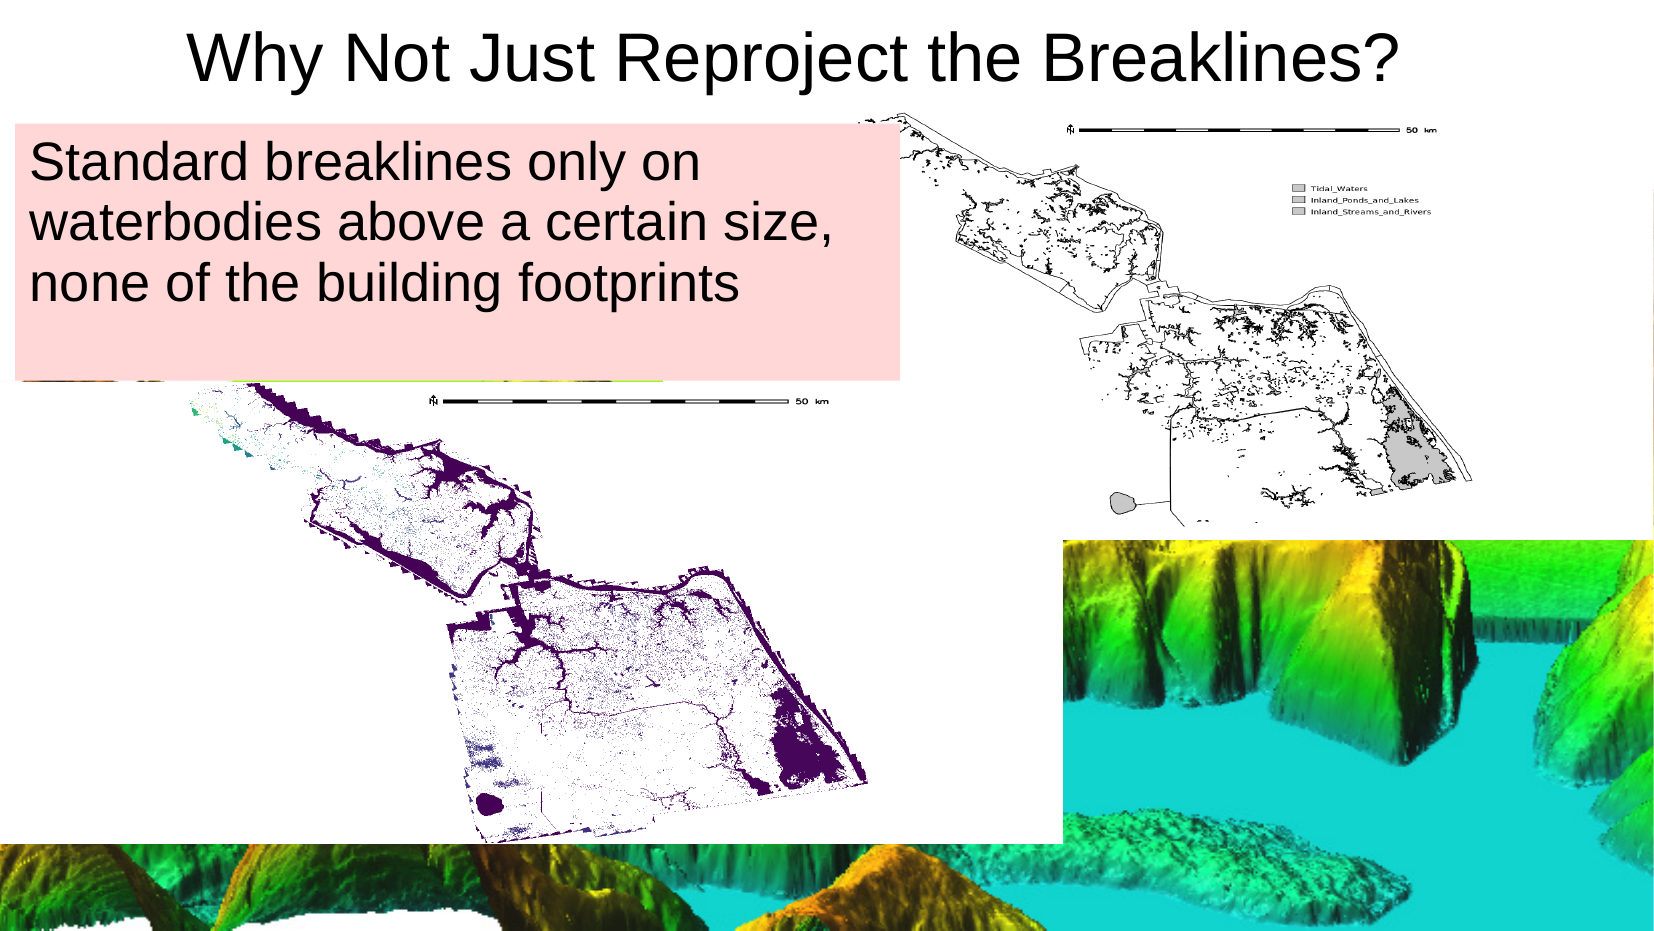

# Why Not Just Reproject the Breaklines?
Standard breaklines only on waterbodies above a certain size, none of the building footprints